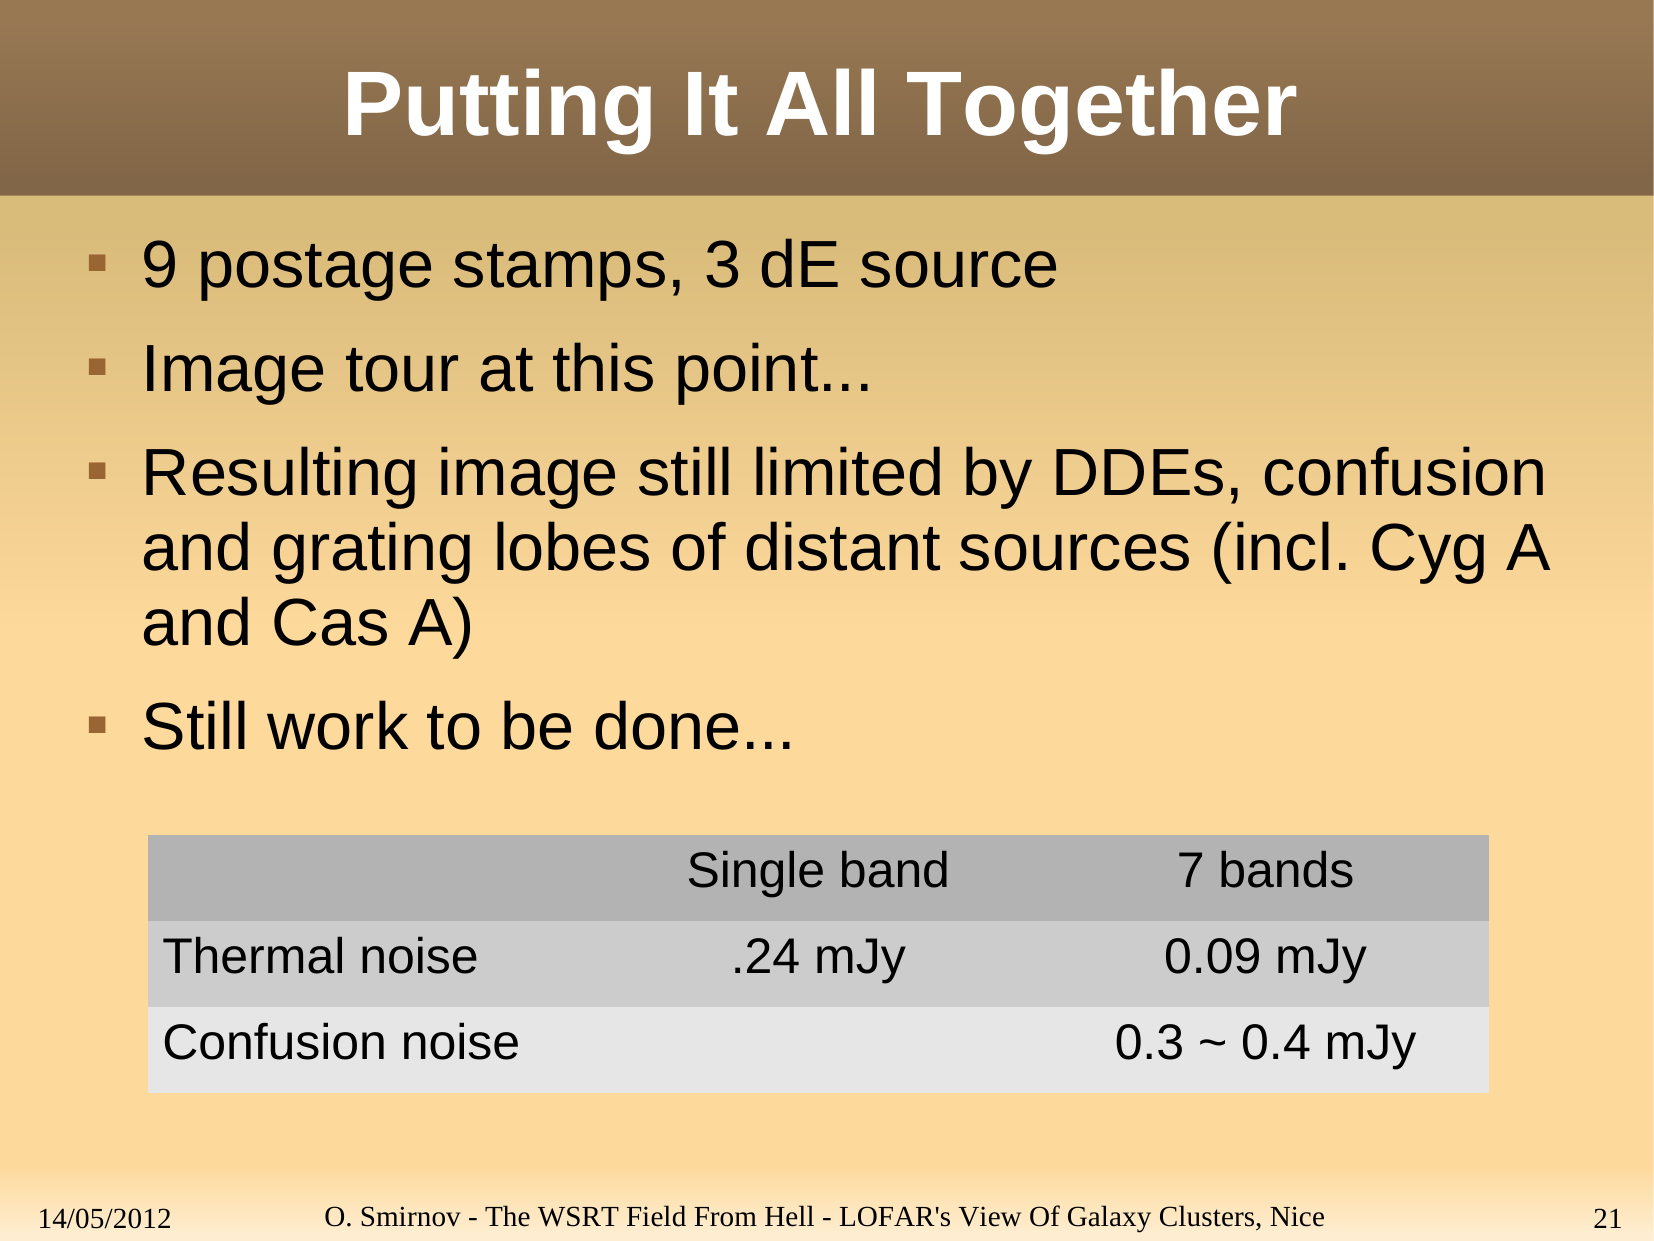

# Putting It All Together
9 postage stamps, 3 dE source
Image tour at this point...
Resulting image still limited by DDEs, confusion and grating lobes of distant sources (incl. Cyg A and Cas A)
Still work to be done...
| | Single band | 7 bands |
| --- | --- | --- |
| Thermal noise | .24 mJy | 0.09 mJy |
| Confusion noise | | 0.3 ~ 0.4 mJy |
O. Smirnov - The WSRT Field From Hell - LOFAR's View Of Galaxy Clusters, Nice
14/05/2012
21